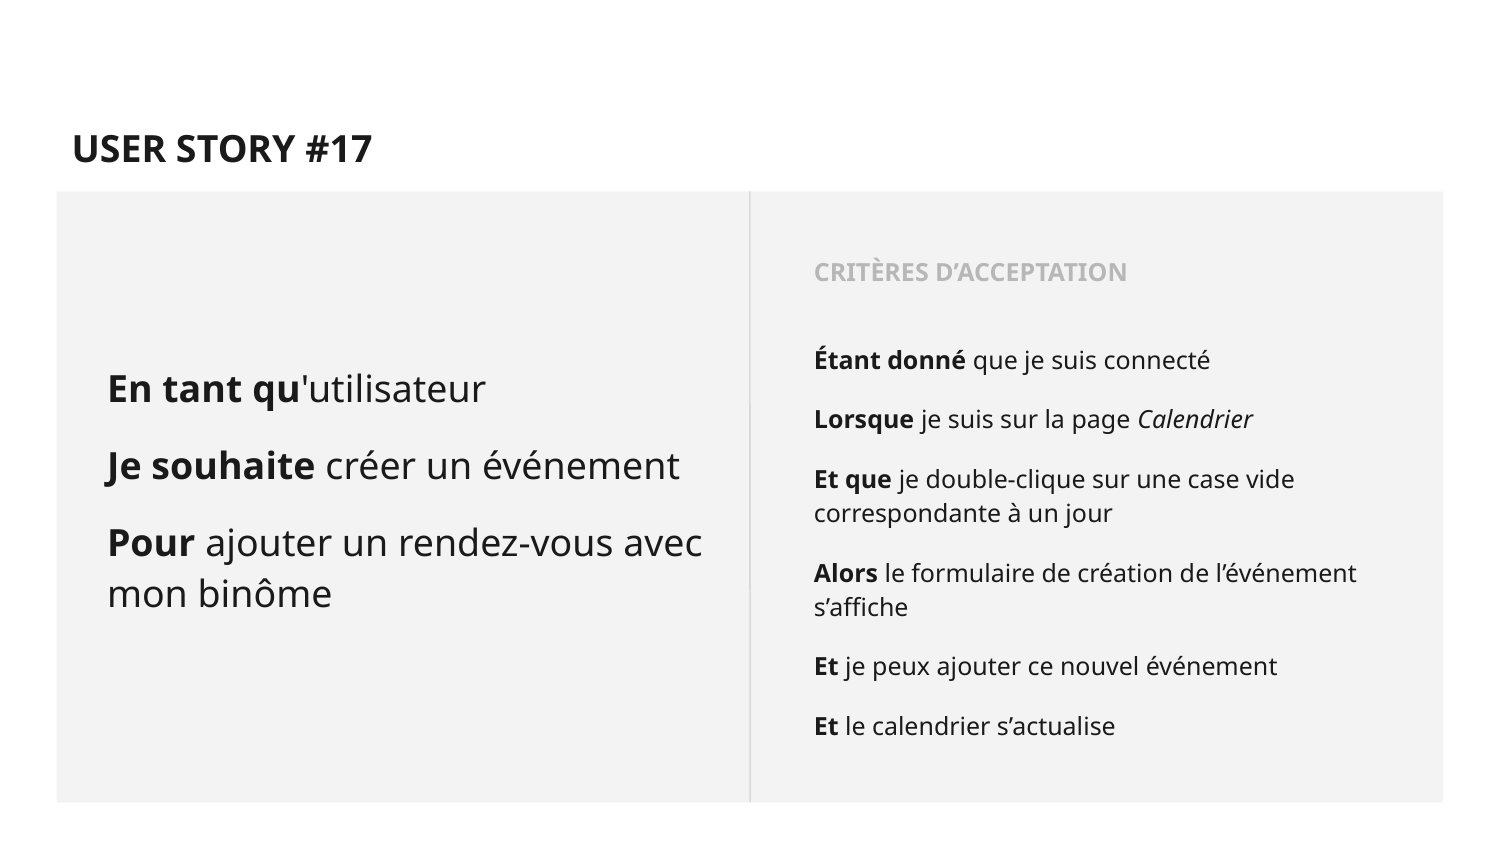

# USER STORY #17
CRITÈRES D’ACCEPTATION
Étant donné que je suis connecté
Lorsque je suis sur la page Calendrier
Et que je double-clique sur une case vide correspondante à un jour
Alors le formulaire de création de l’événement s’affiche
Et je peux ajouter ce nouvel événement
Et le calendrier s’actualise
En tant qu'utilisateur
Je souhaite créer un événement
Pour ajouter un rendez-vous avec mon binôme